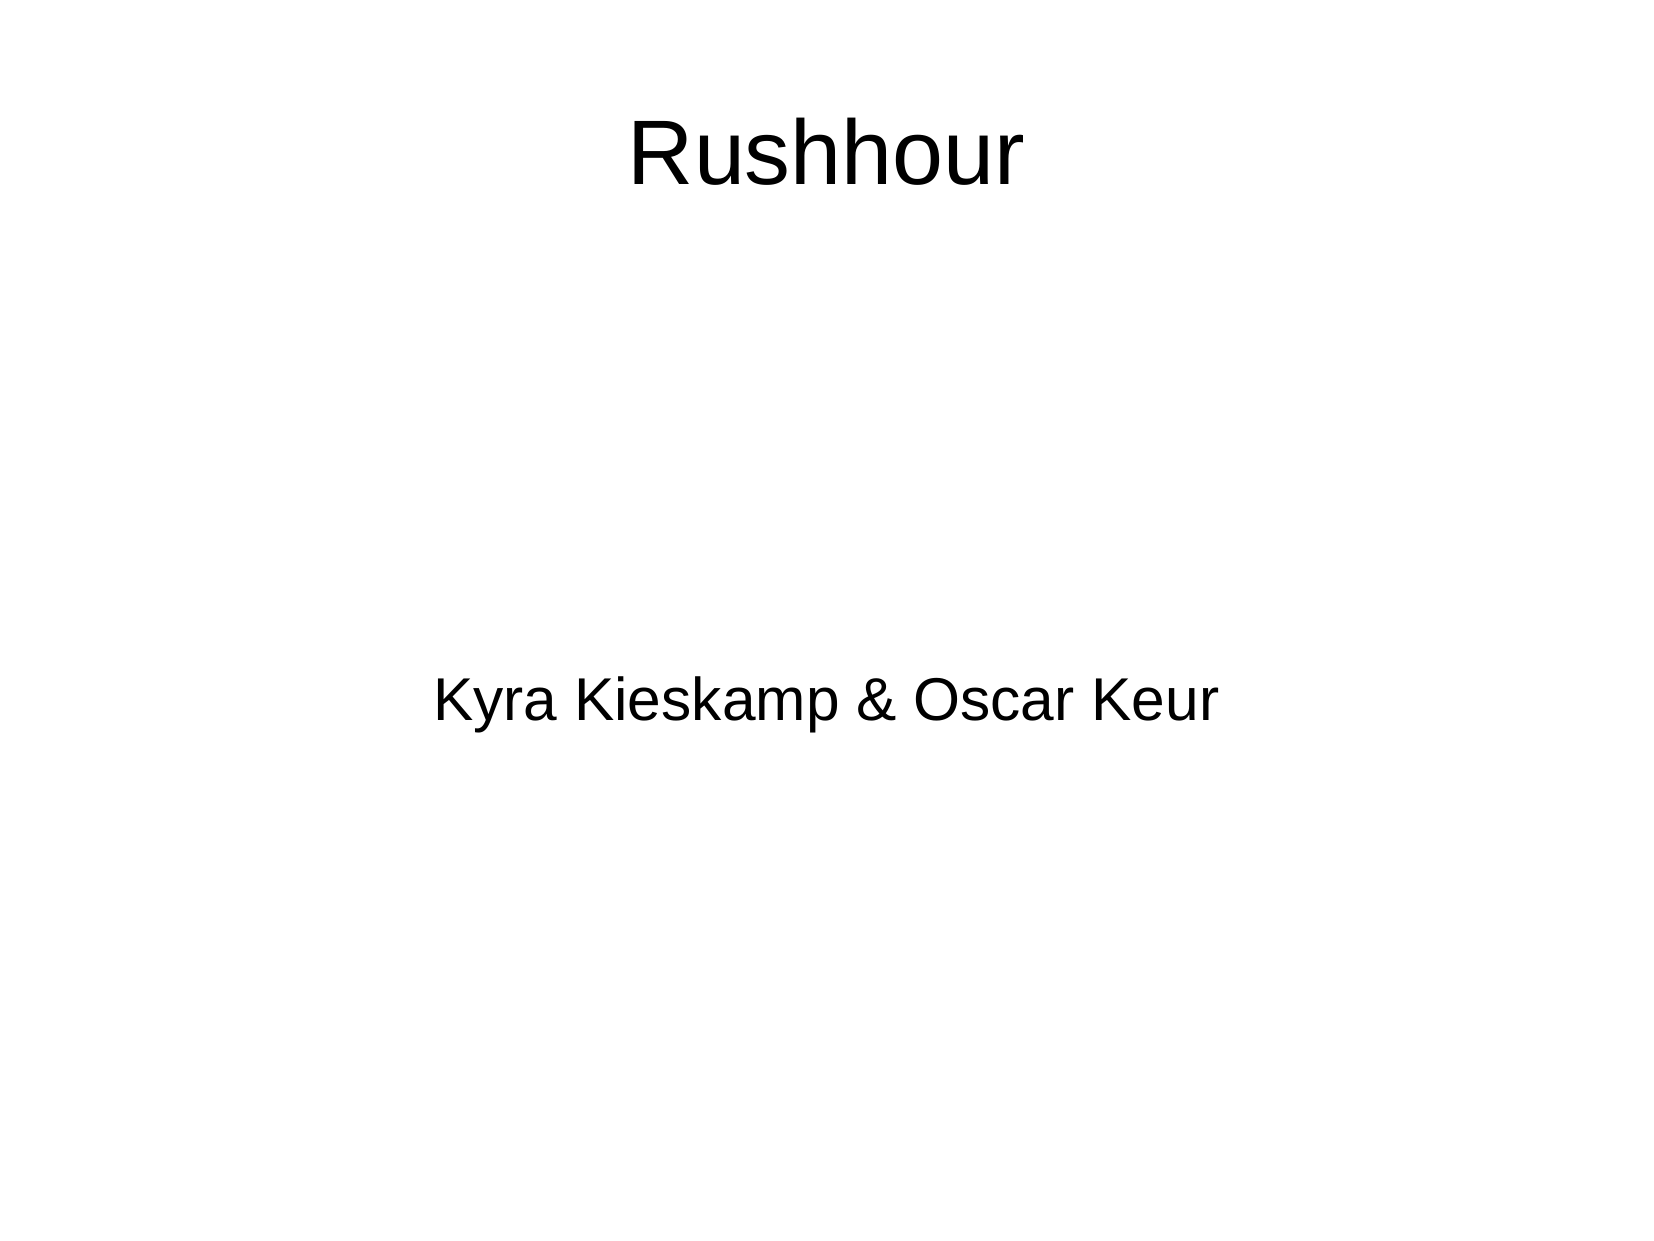

# Rushhour
Kyra Kieskamp & Oscar Keur